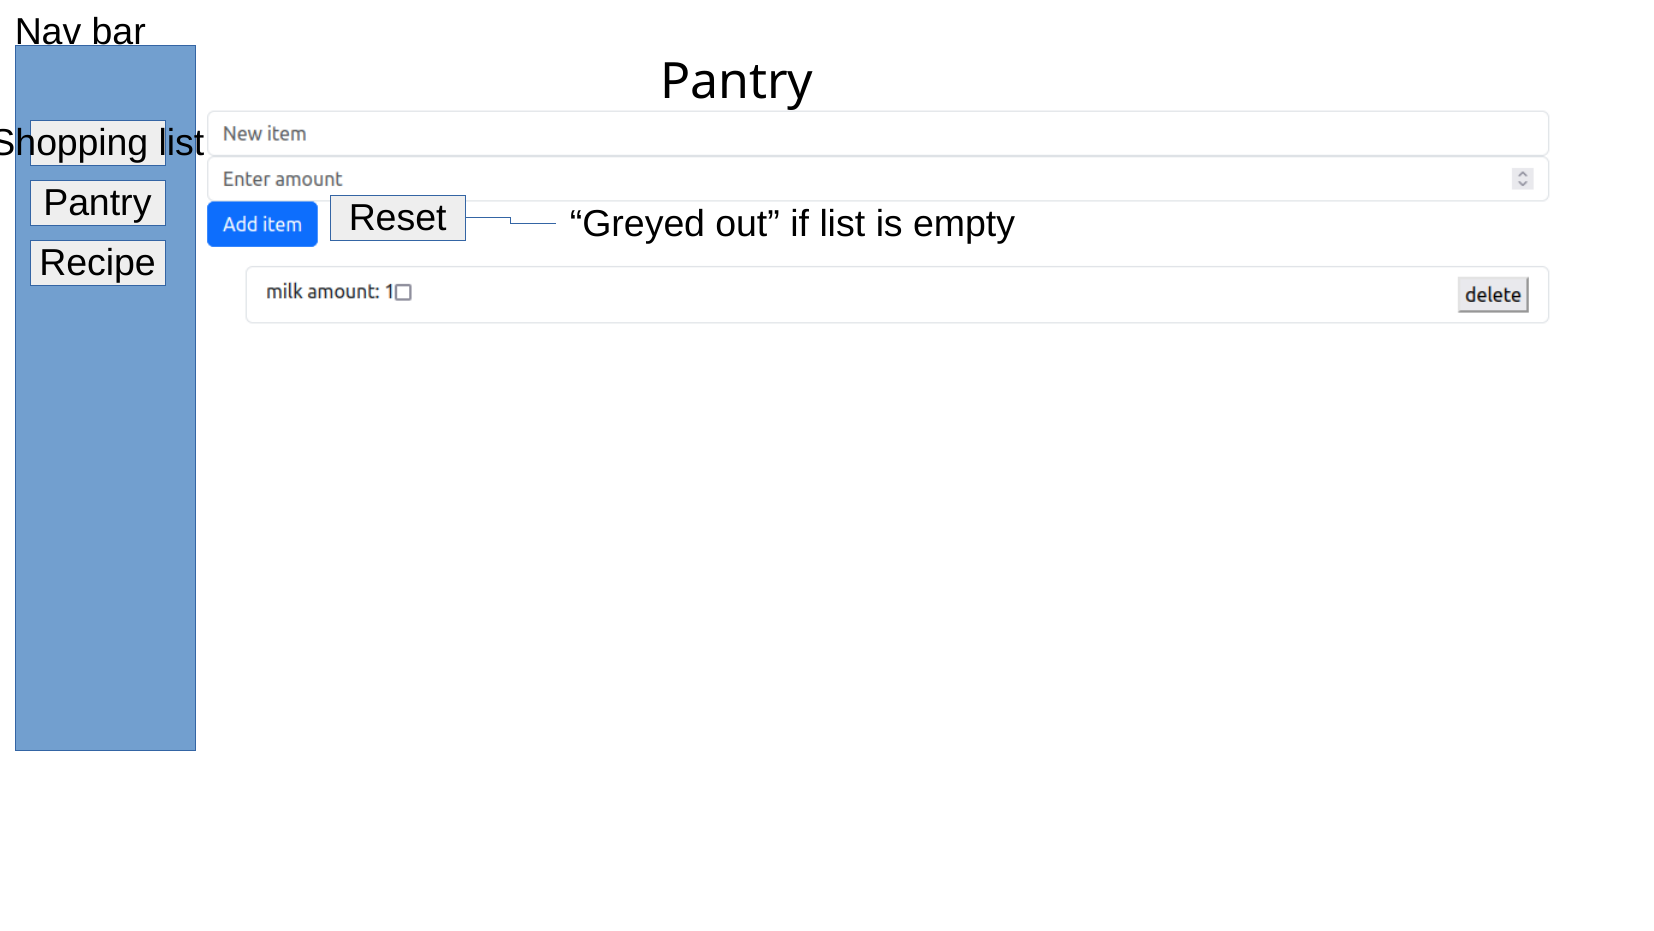

Nav bar
Pantry
Shopping list
Pantry
Reset
“Greyed out” if list is empty
Recipe